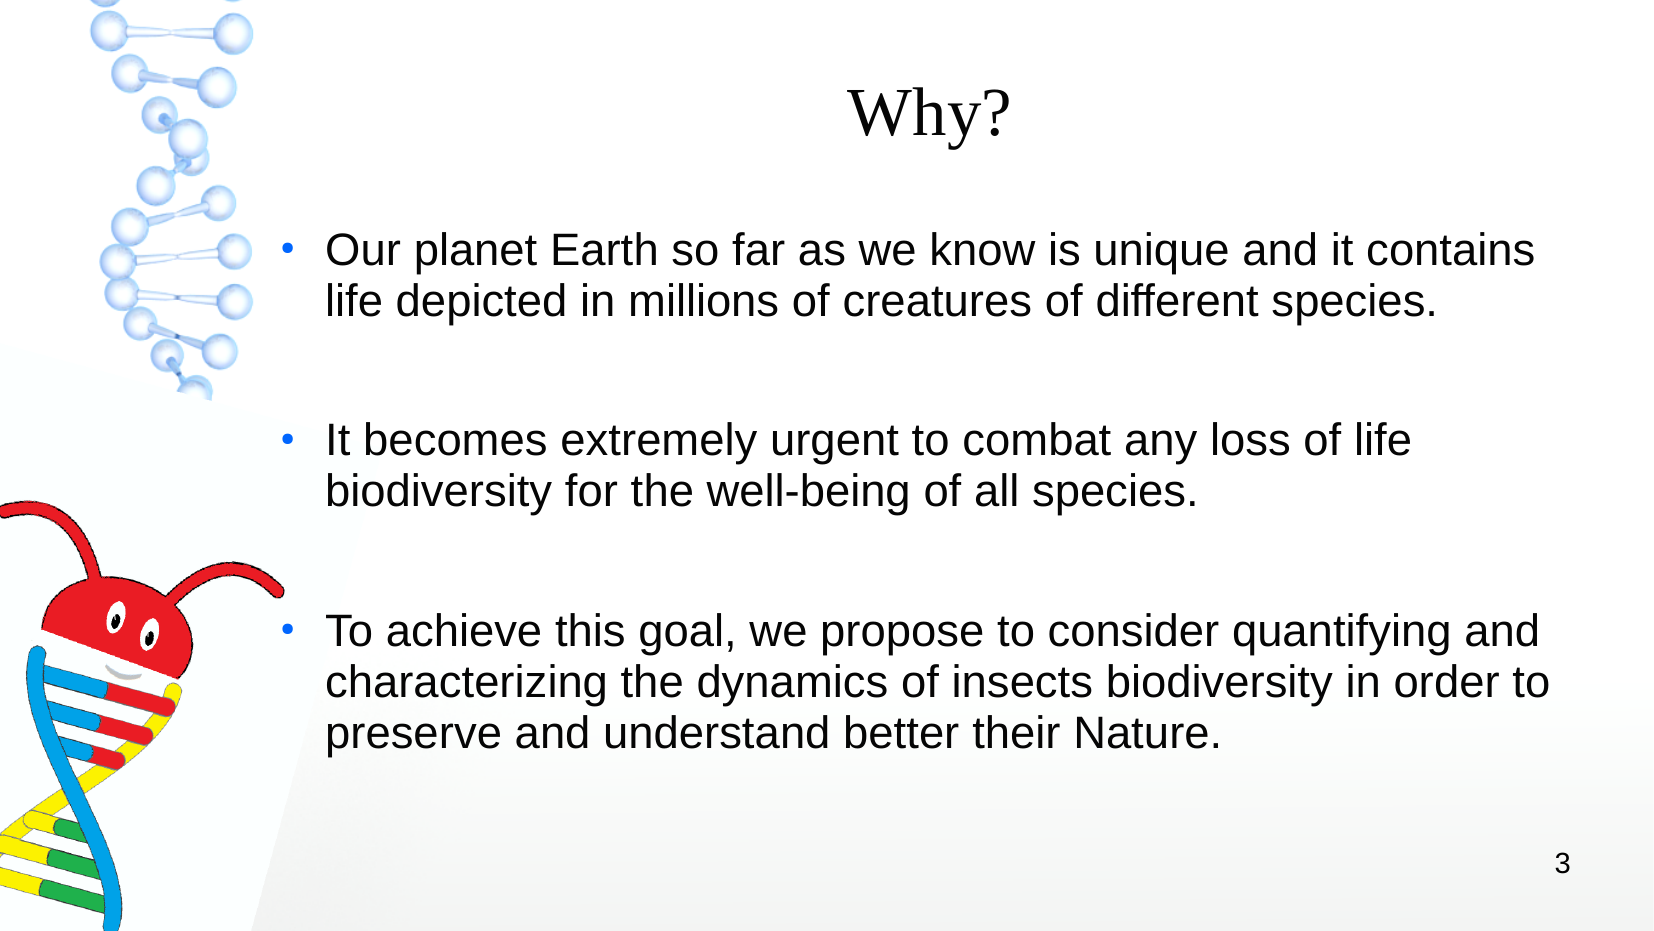

# Why?
Our planet Earth so far as we know is unique and it contains life depicted in millions of creatures of different species.
It becomes extremely urgent to combat any loss of life biodiversity for the well-being of all species.
To achieve this goal, we propose to consider quantifying and characterizing the dynamics of insects biodiversity in order to preserve and understand better their Nature.
3